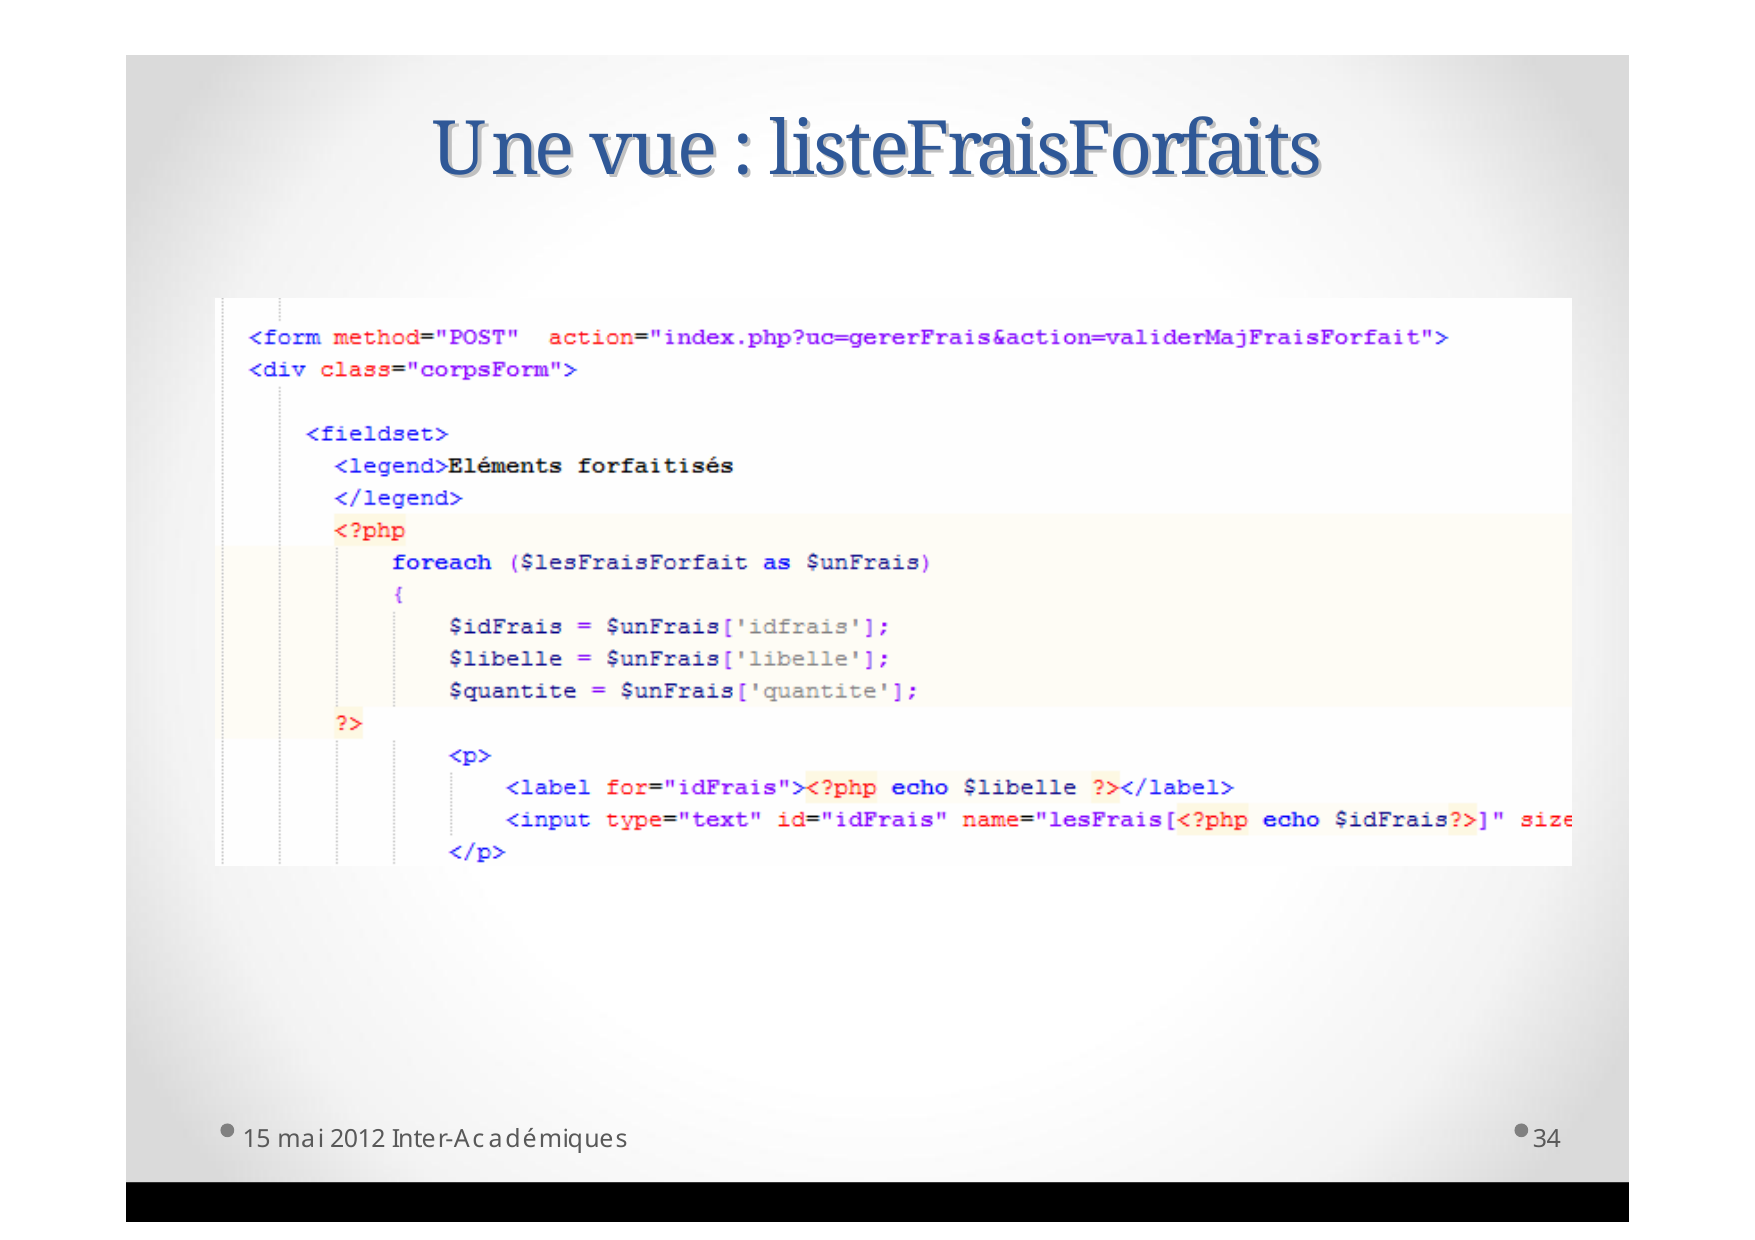

U
n
e
v
u
e
:
l
i
s
t
e
F
r
a
i
s
F
o
r
f
a
i
t
s
U
n
e
v
u
e
:
l
i
s
t
e
F
r
a
i
s
F
o
r
f
a
i
t
s
1
5
m
a
i
2
0
1
2
I
n
t
e
r
-
A
c
a
d
é
m
i
q
u
e
s
3
4